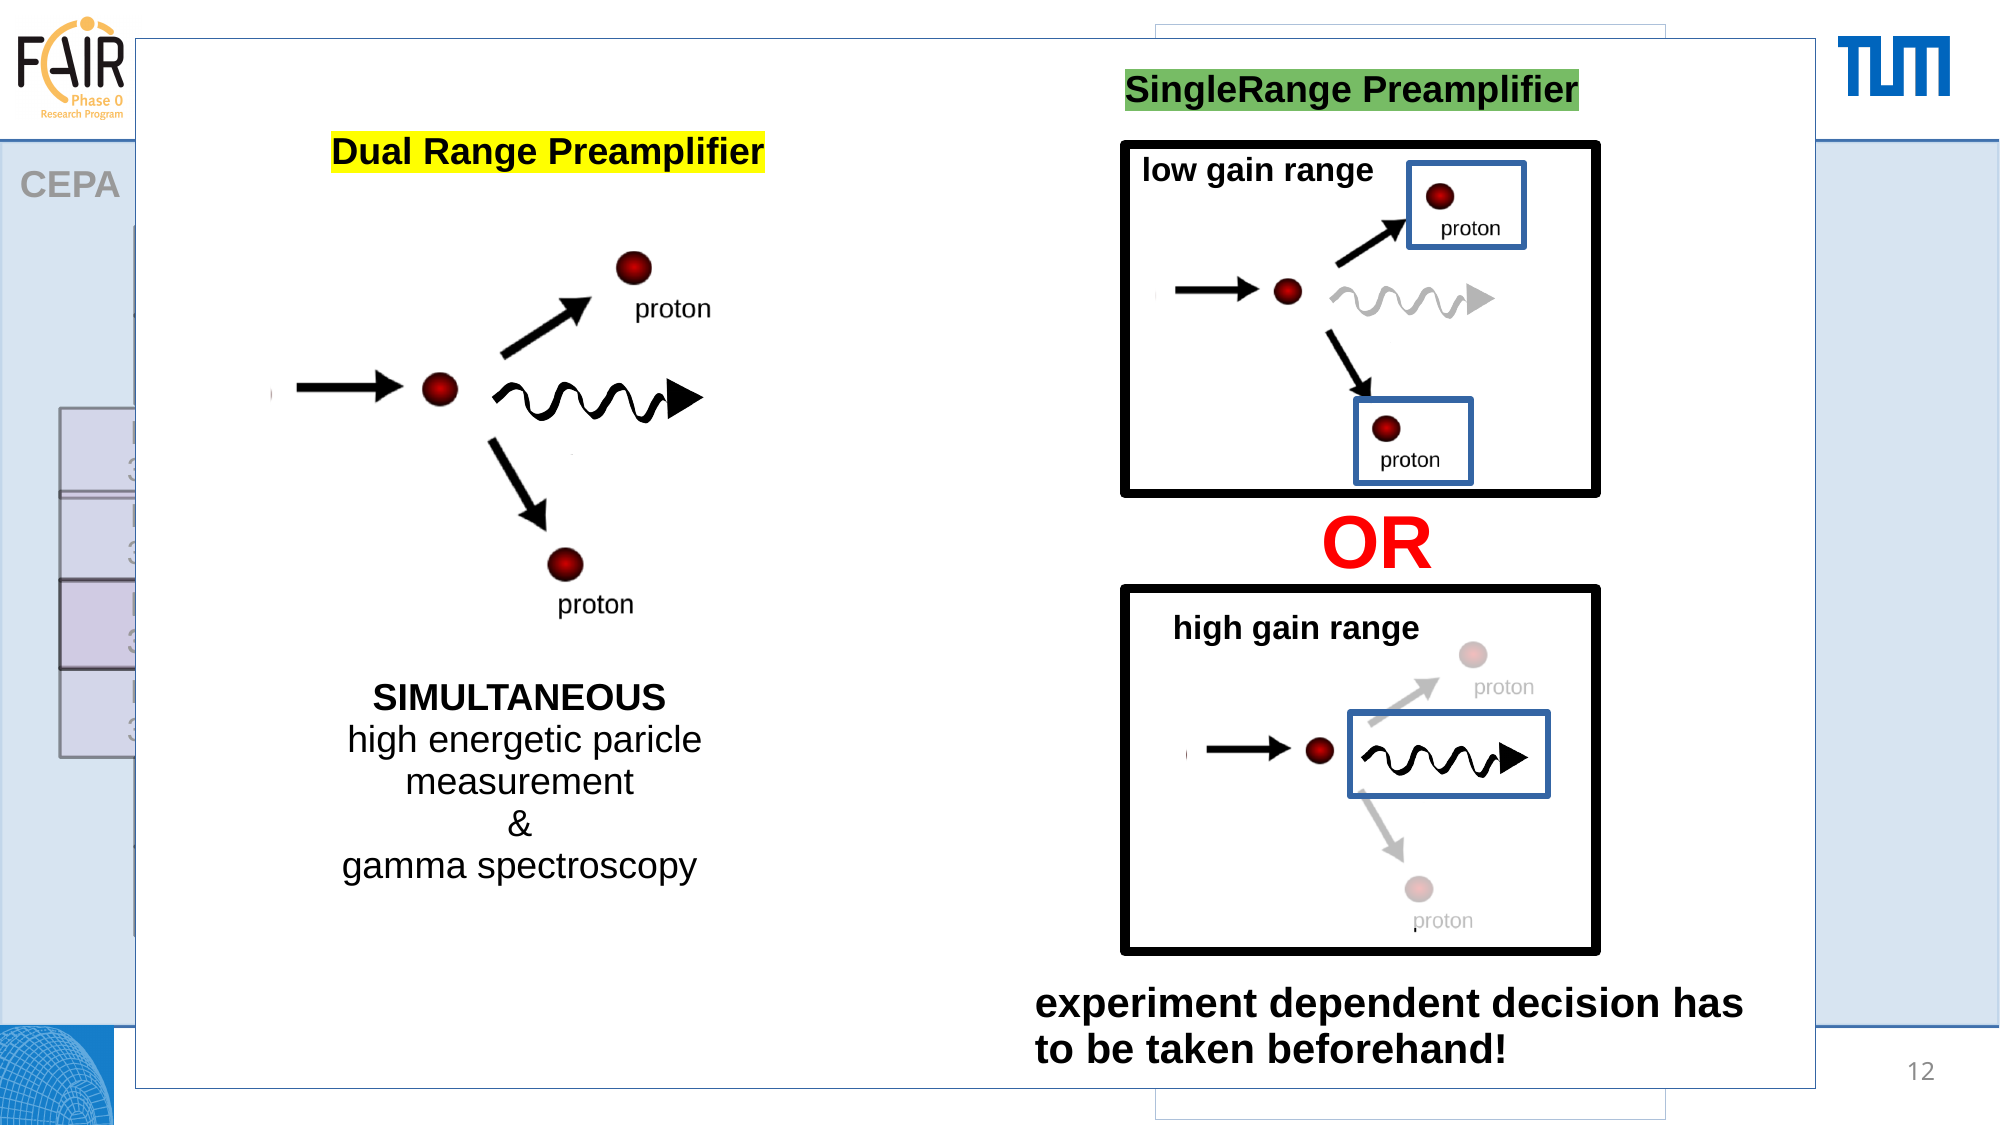

Default Configuration
LV - WIENER
Power Distributer
Exploder
Exploder
TDK Lambda
Exploder
Exploder
TDK Lambda
NIM Crate
Ring 4
Ring 3
Ring 2
Ring 1
CEPA
iPhos
SR 10/100
SR 10/100
SR 10/100
SR 10/100
SR 10/100
SR 10/100
SR 10/100
SR 10/100
SR 30/300
SR 30/300
SR 30/300
SR 30/300
SR 30/300
SR 30/300
SR 30/300
SR 30/300
DR 30/300
SR 30/300
SR 30/300
SR 30/300
SR 30/300
SR 30/300
SR 30/300
SR 30/300
SR 30/300
SR 30/300
SR 30/300
SR 30/300
SR 30/300
SR 30/300
SR 30/300
SR 30/300
SR 30/300
DR 30/300
DR 30/300
DR 48 30/300
DR 48 30/300
DR 48 30/300
DR 48 30/300
DR 48 30/300
DR 30/300
DR 30/300
SingleRange Preamplifier
Dual Range Preamplifier
low gain range
OR
high gain range
SIMULTANEOUS
high energetic paricle measurement
&
gamma spectroscopy
experiment dependent decision has to be taken beforehand!
12